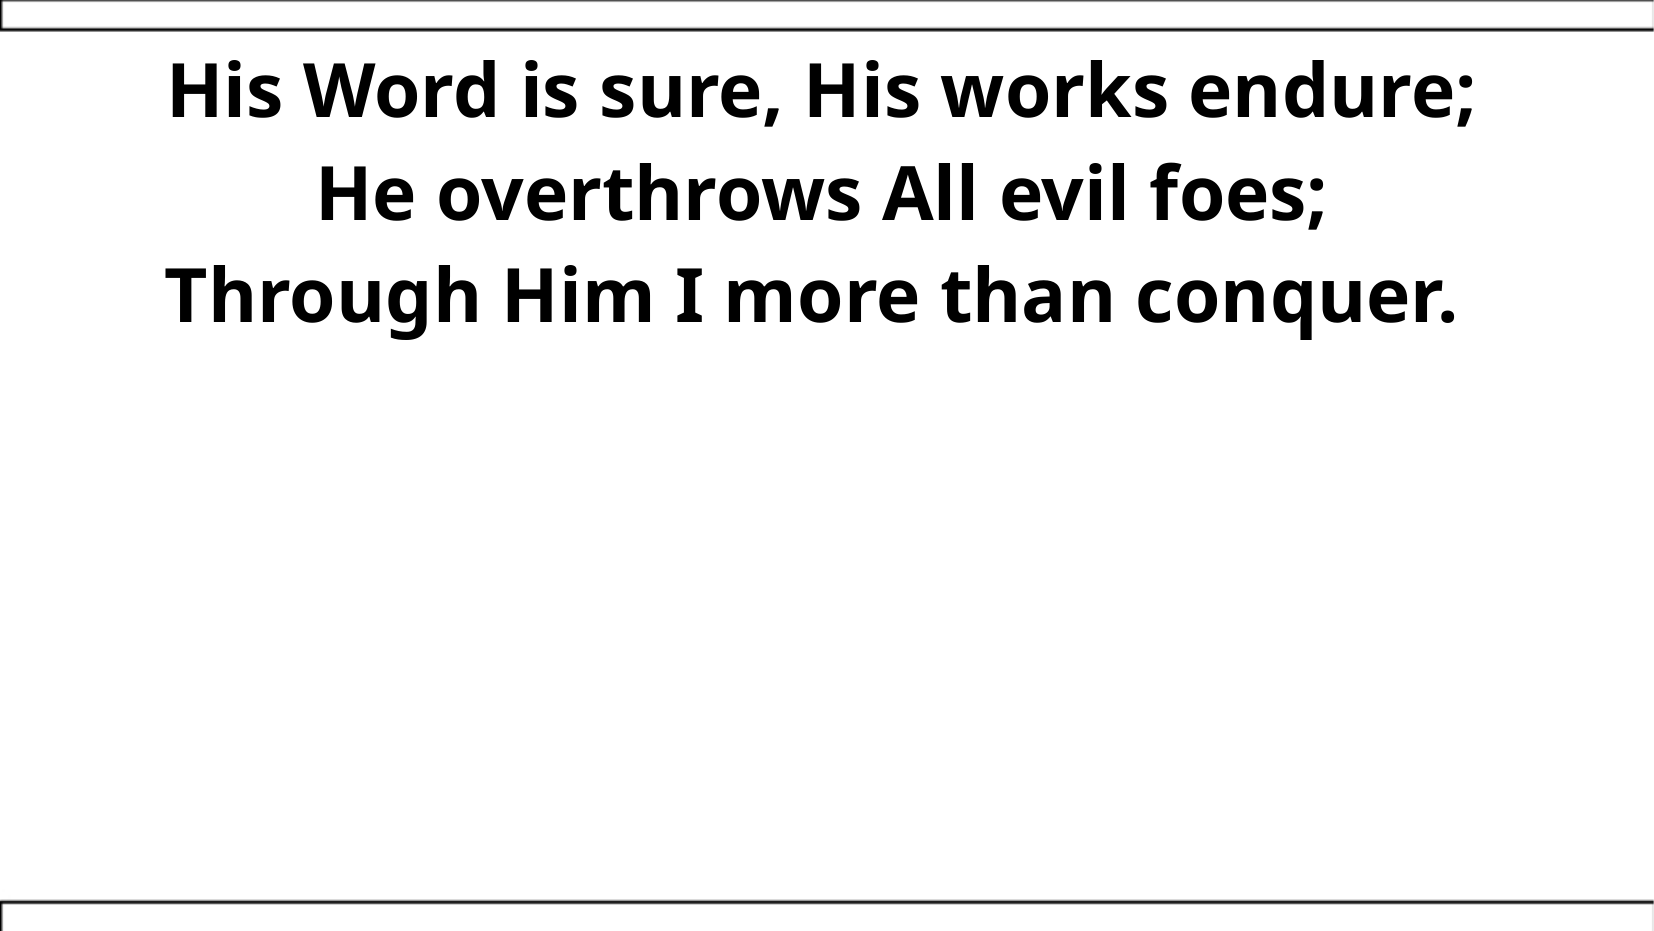

His Word is sure, His works endure;
He overthrows All evil foes;
Through Him I more than conquer.